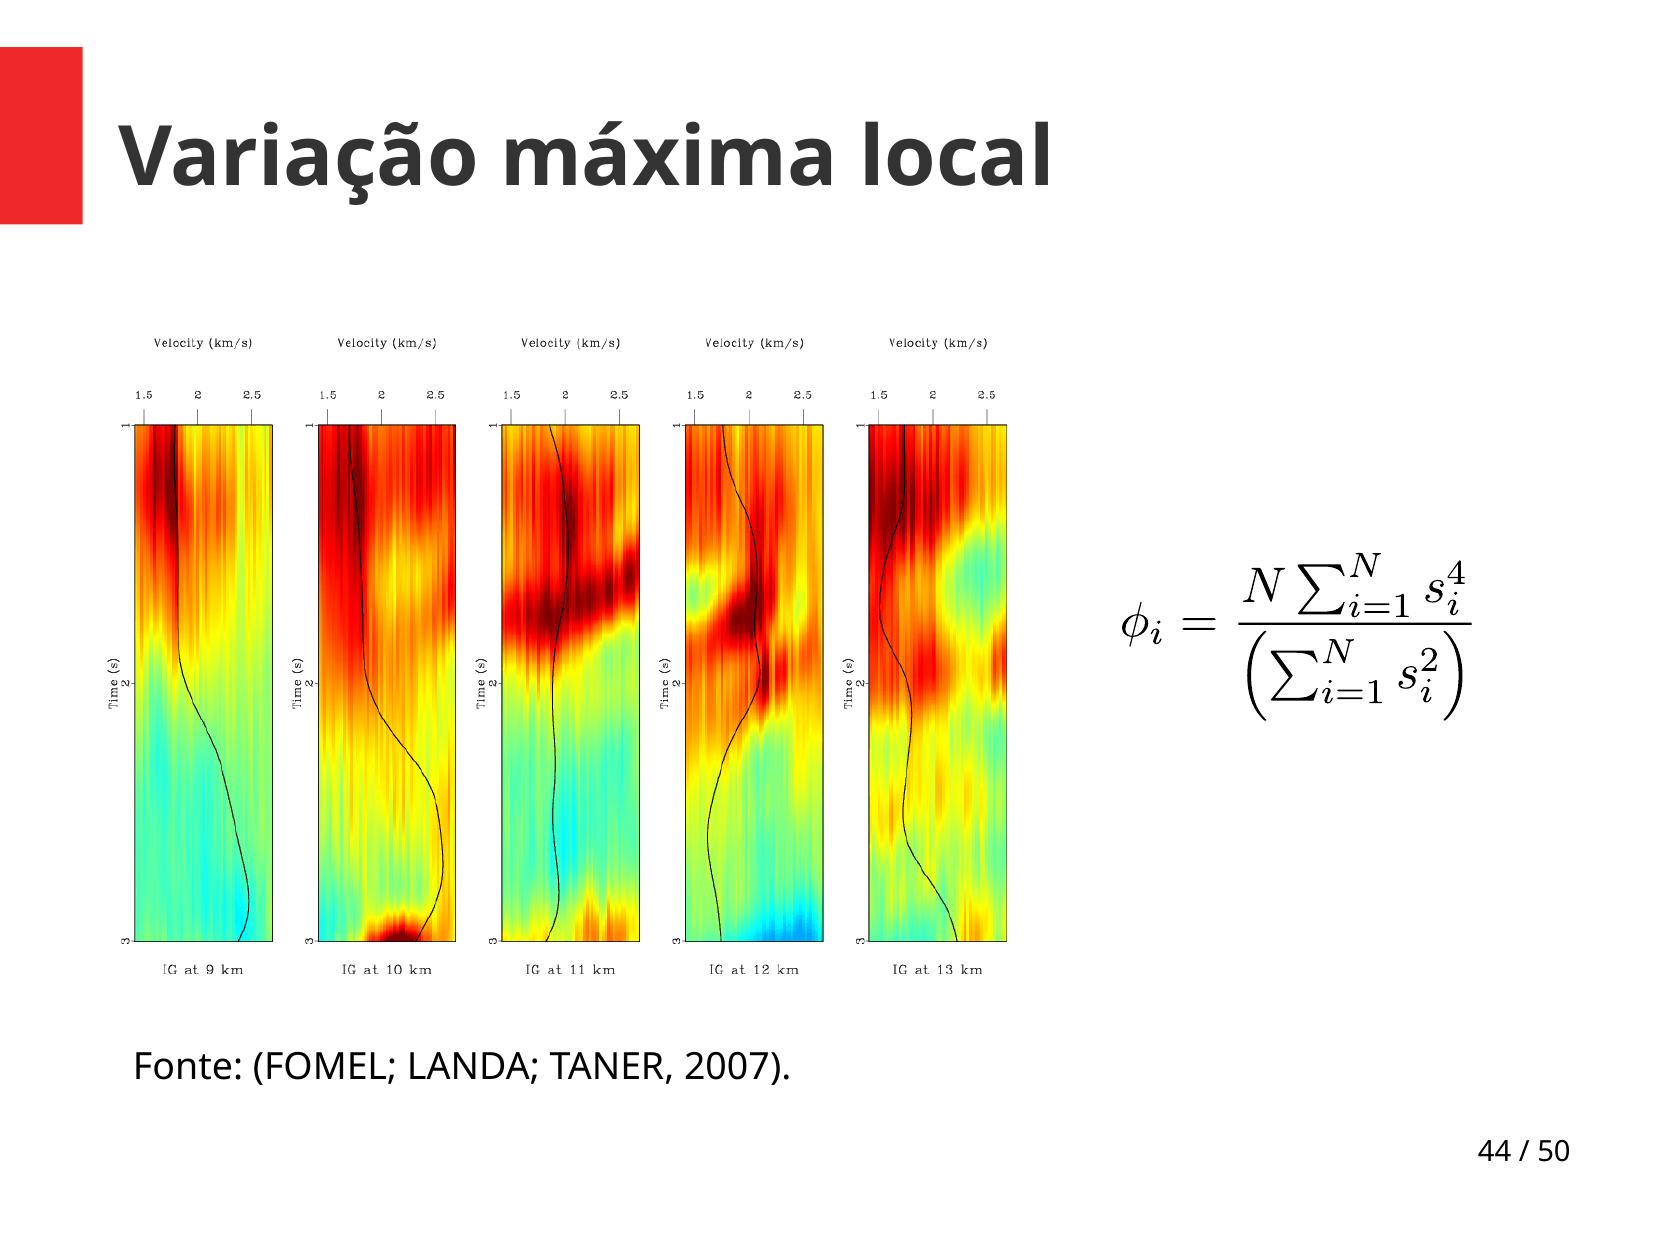

# Variação máxima local
Fonte: (FOMEL; LANDA; TANER, 2007).
44